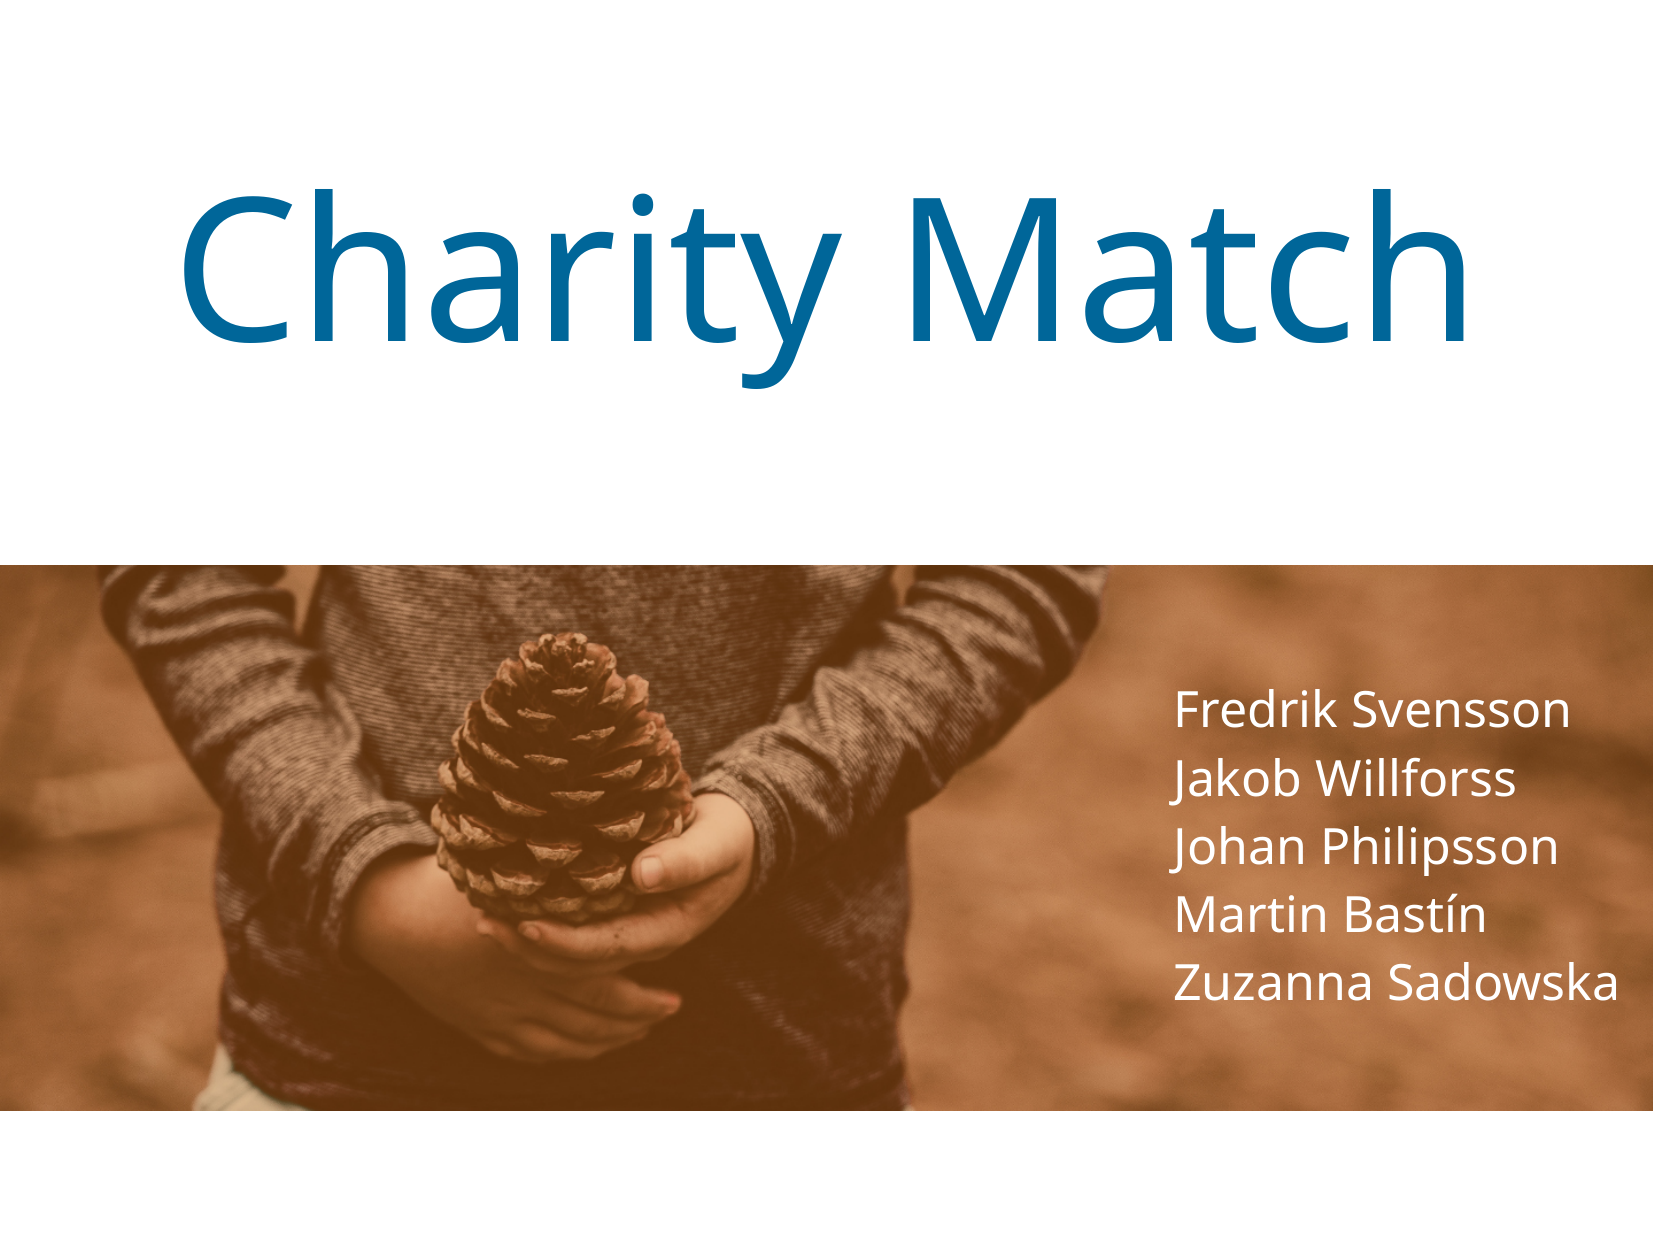

# Charity Match
Fredrik Svensson
Jakob Willforss
Johan Philipsson
Martin Bastín
Zuzanna Sadowska